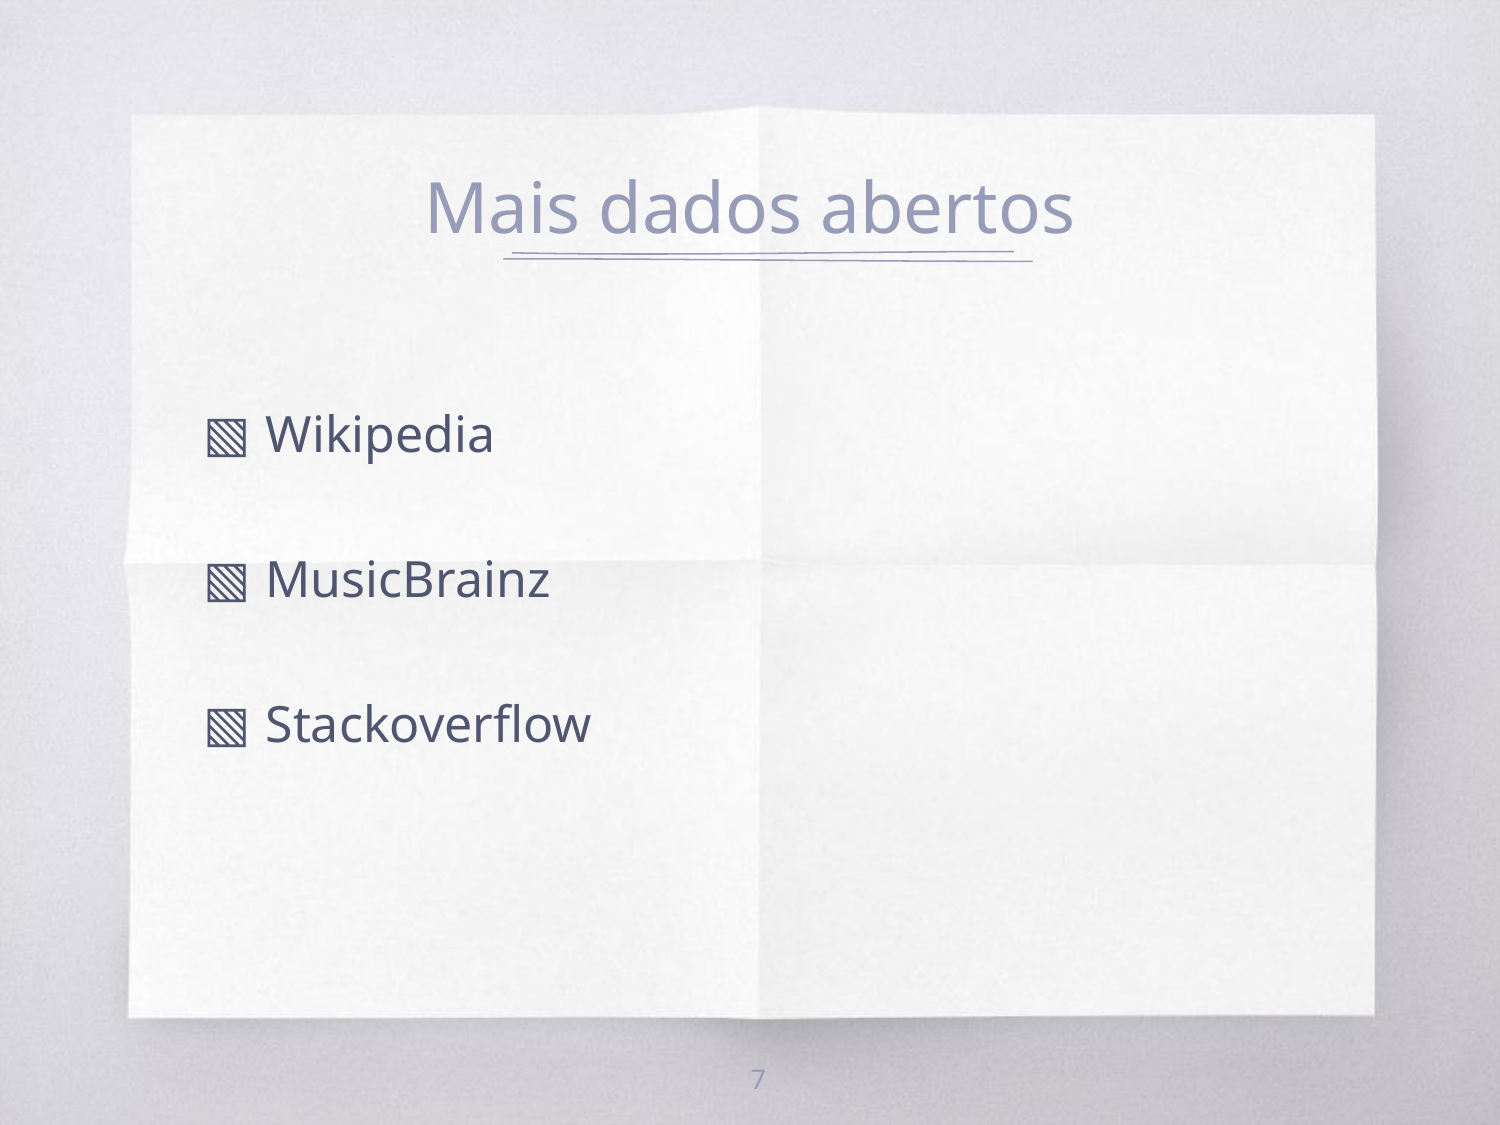

# Mais dados abertos
Wikipedia
MusicBrainz
Stackoverflow